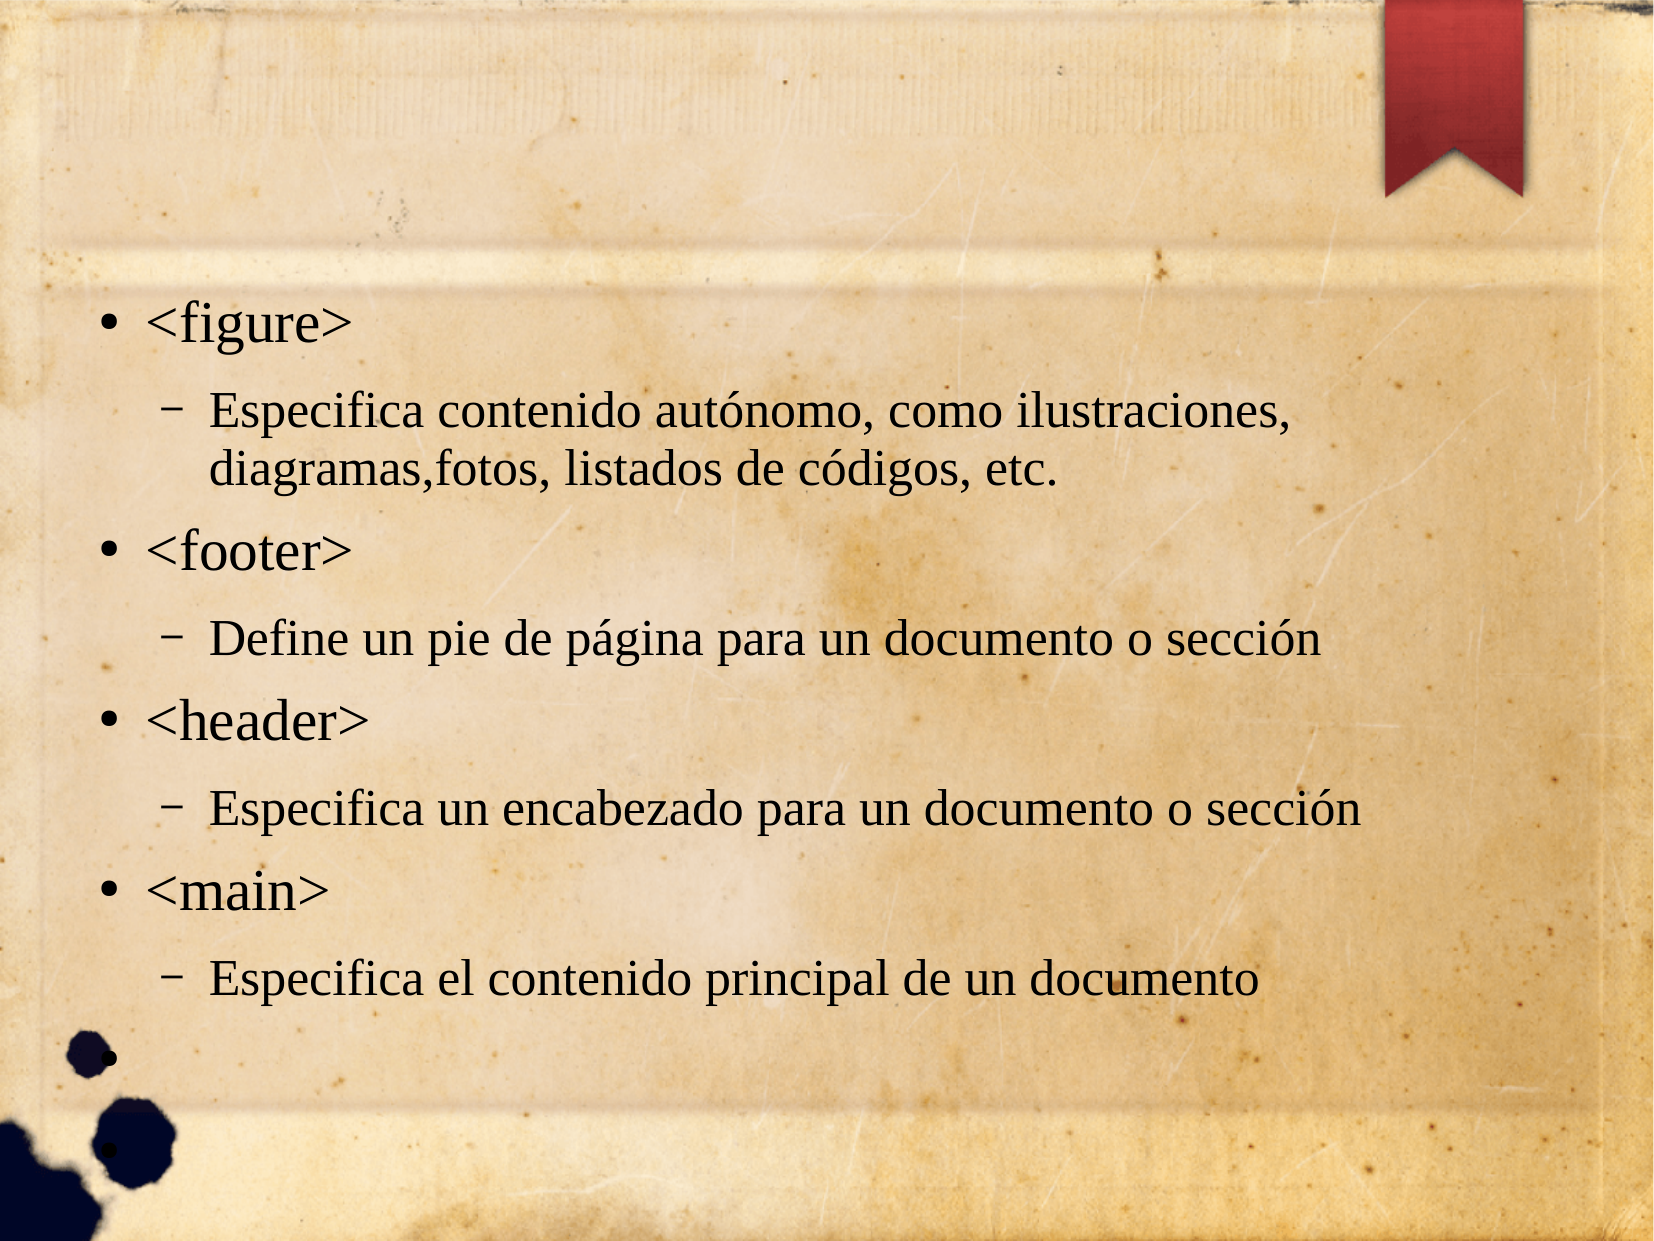

#
<figure>
Especifica contenido autónomo, como ilustraciones, diagramas,fotos, listados de códigos, etc.
Define un pie de página para un documento o sección
<header>
Especifica un encabezado para un documento o sección
<main>
Especifica el contenido principal de un documento